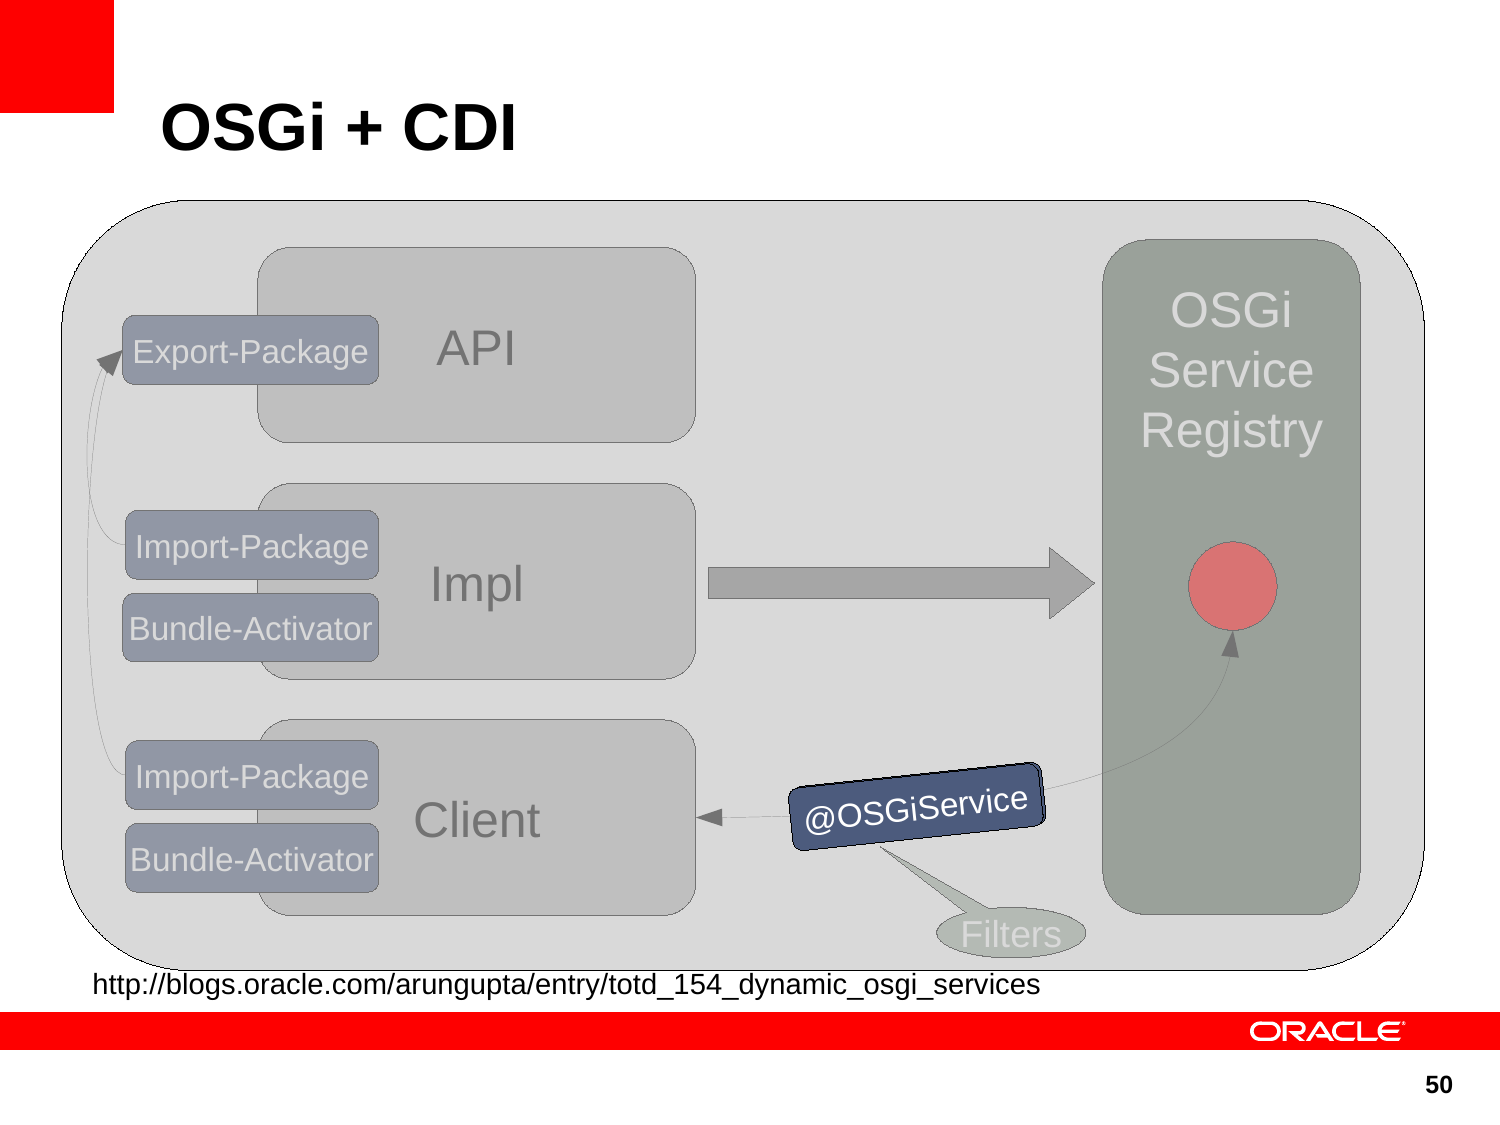

# OSGi + CDI
OSGi
Service
Registry
API
Export-Package
Impl
Import-Package
Bundle-Activator
Client
Import-Package
ServiceTracker
@OSGiService
Bundle-Activator
Filters
http://blogs.oracle.com/arungupta/entry/totd_154_dynamic_osgi_services